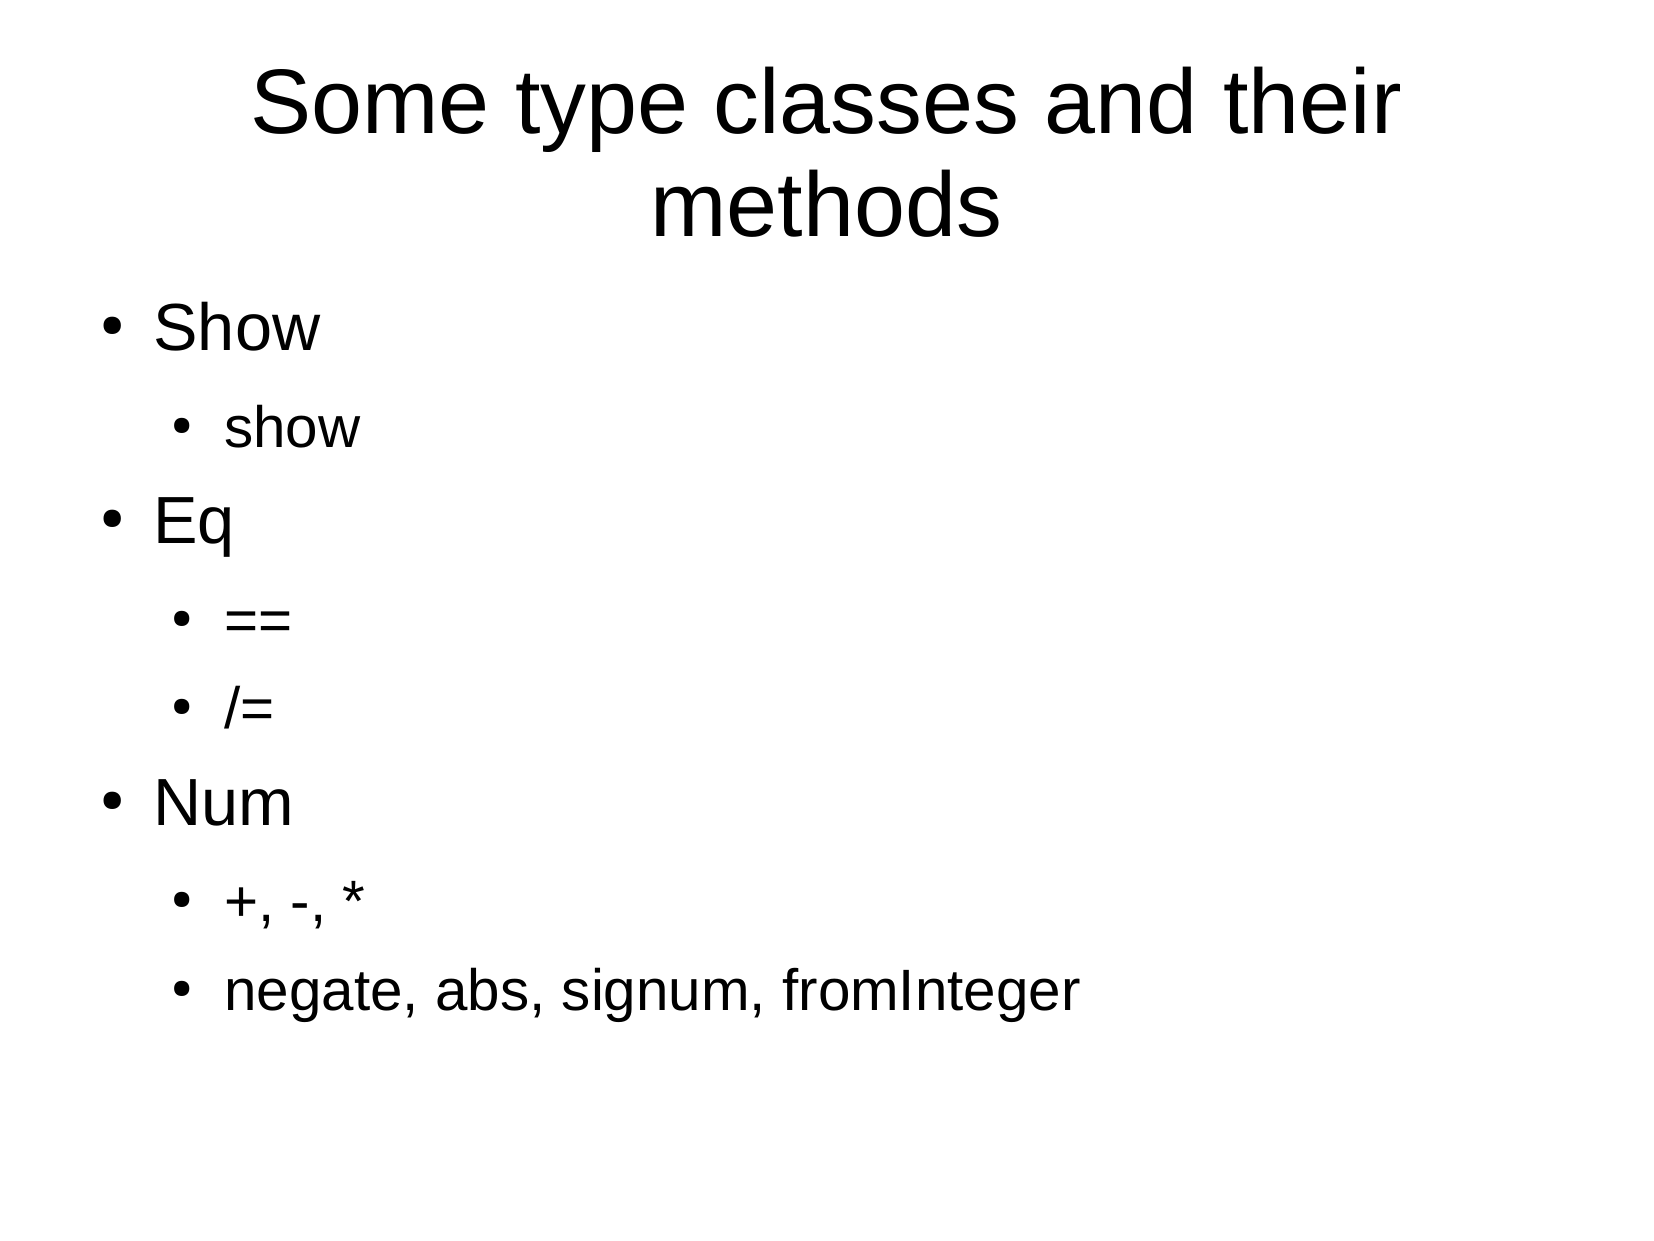

# Some type classes and their methods
Show
show
Eq
==
/=
Num
+, -, *
negate, abs, signum, fromInteger